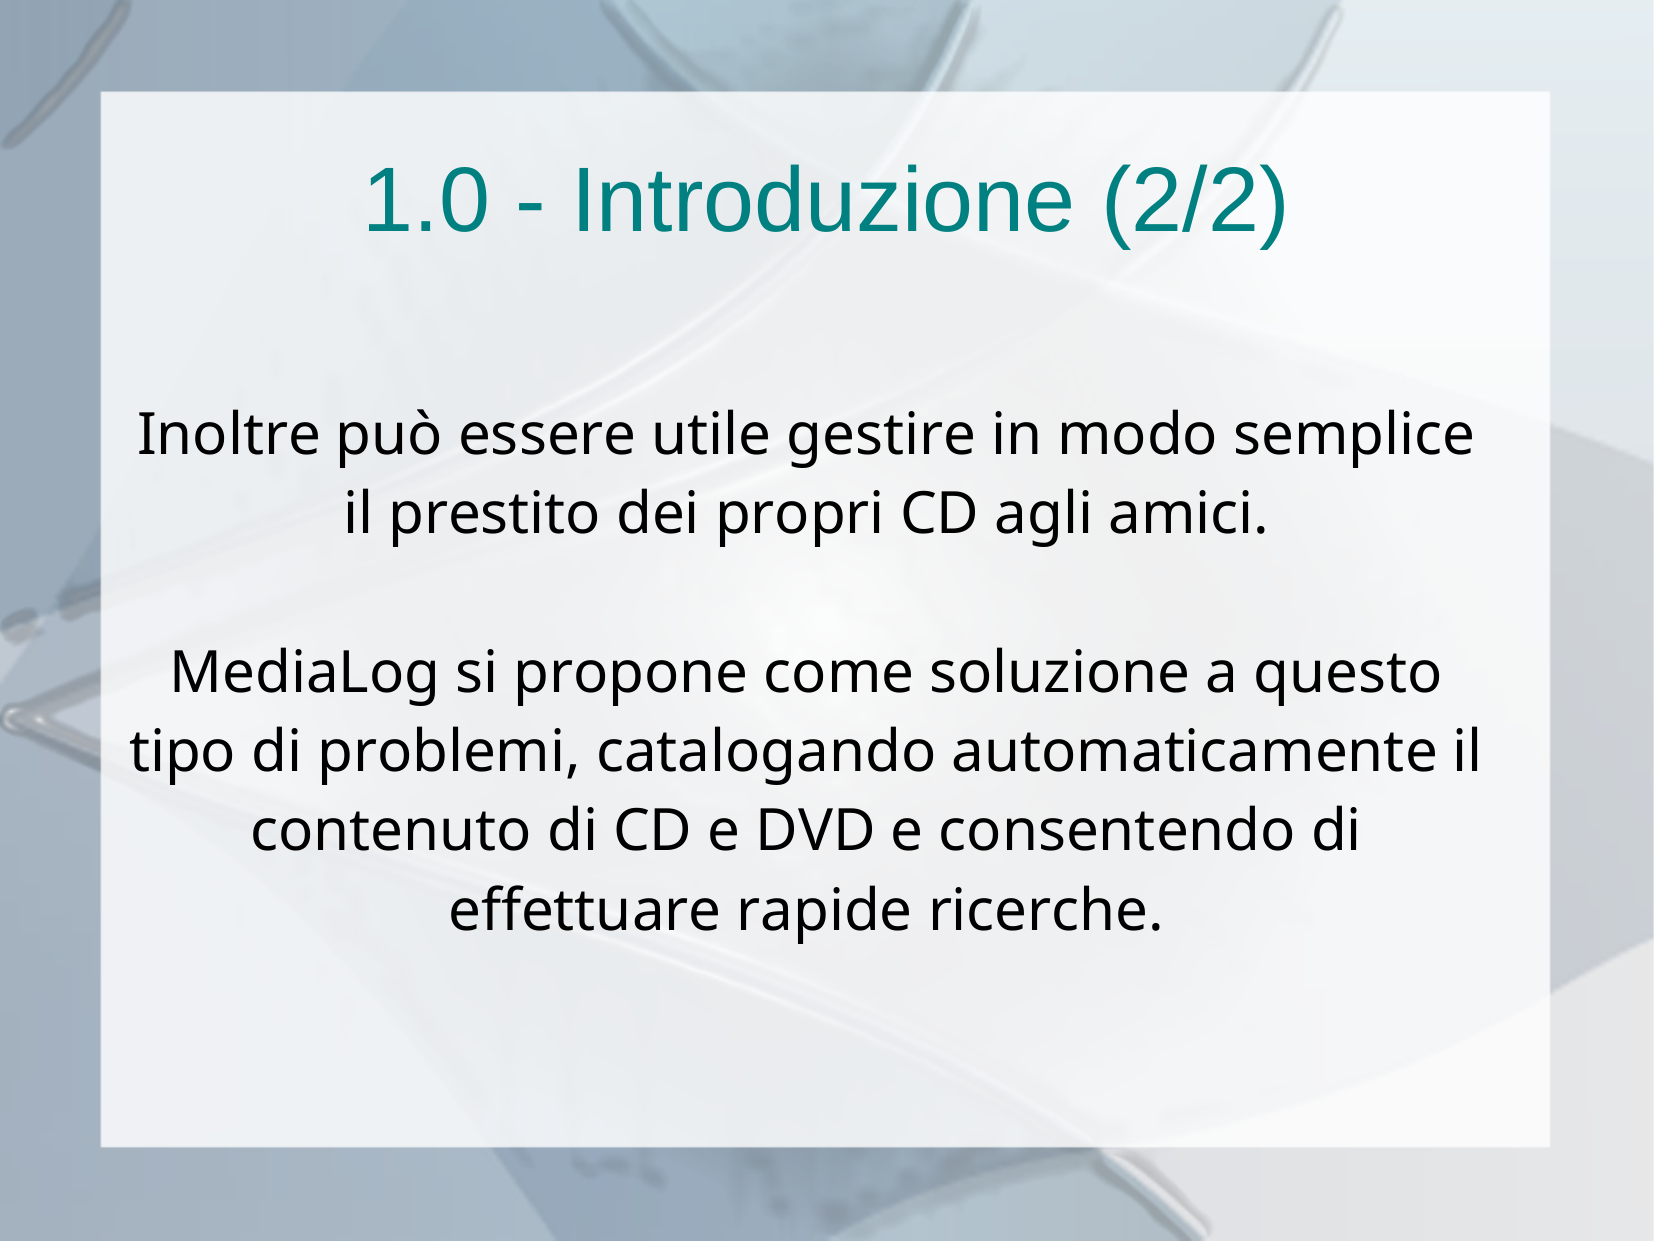

# 1.0 - Introduzione (2/2)
Inoltre può essere utile gestire in modo semplice il prestito dei propri CD agli amici.
MediaLog si propone come soluzione a questo tipo di problemi, catalogando automaticamente il contenuto di CD e DVD e consentendo di effettuare rapide ricerche.